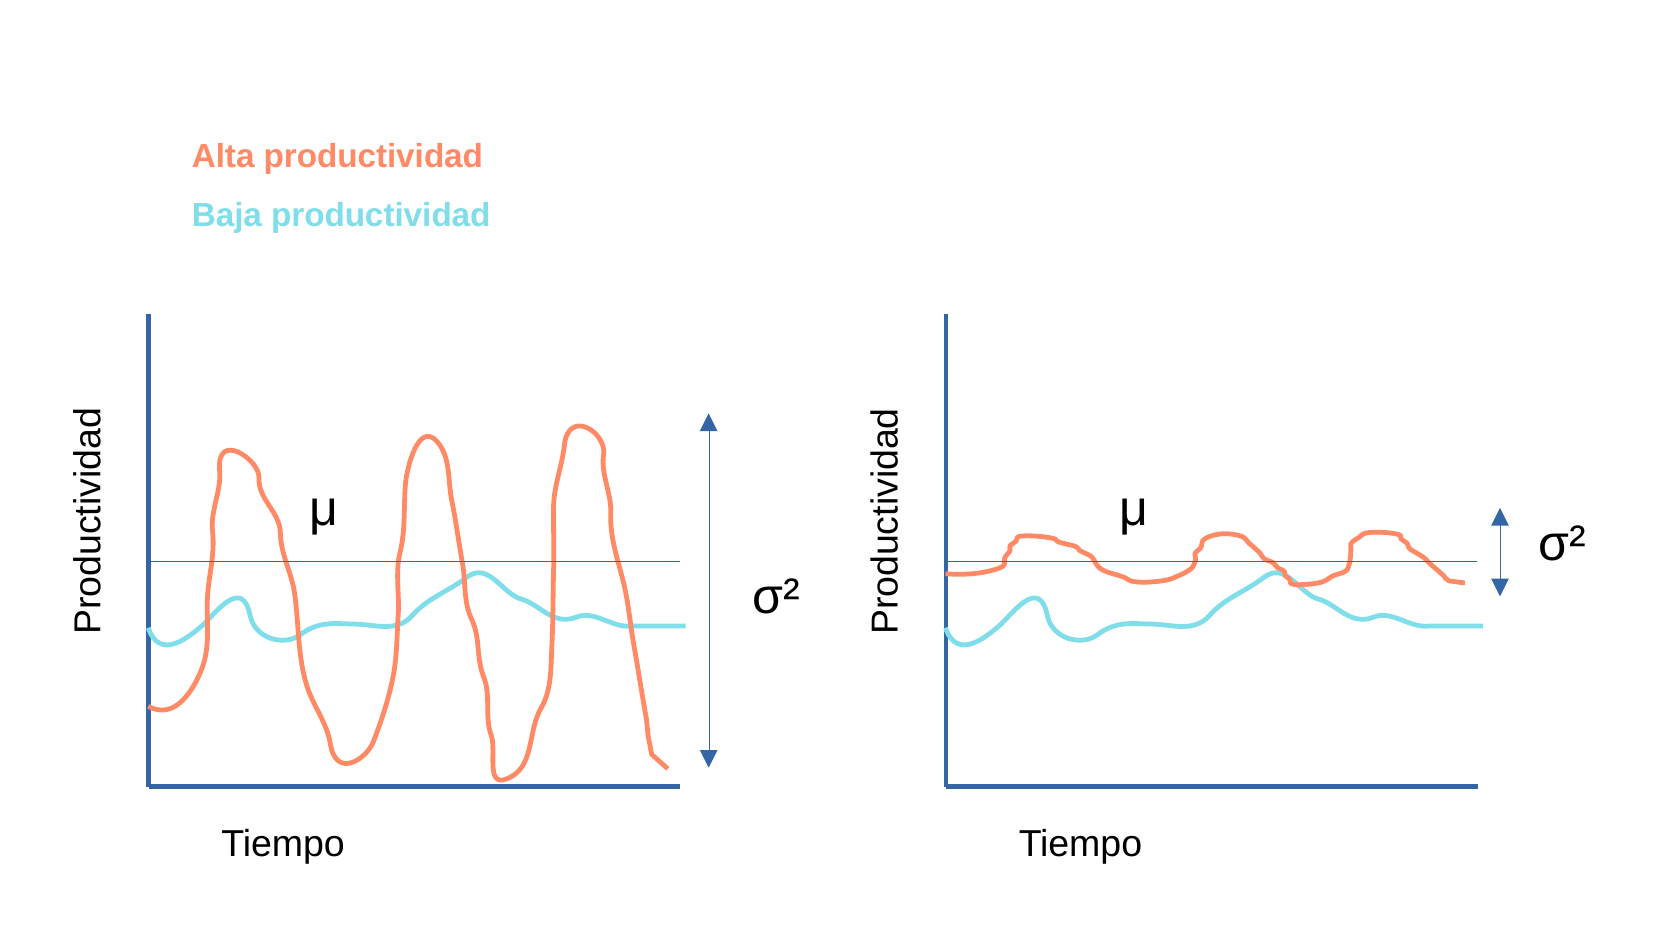

Alta productividad
Baja productividad
Productividad
Productividad
μ
μ
σ²
σ²
Tiempo
Tiempo